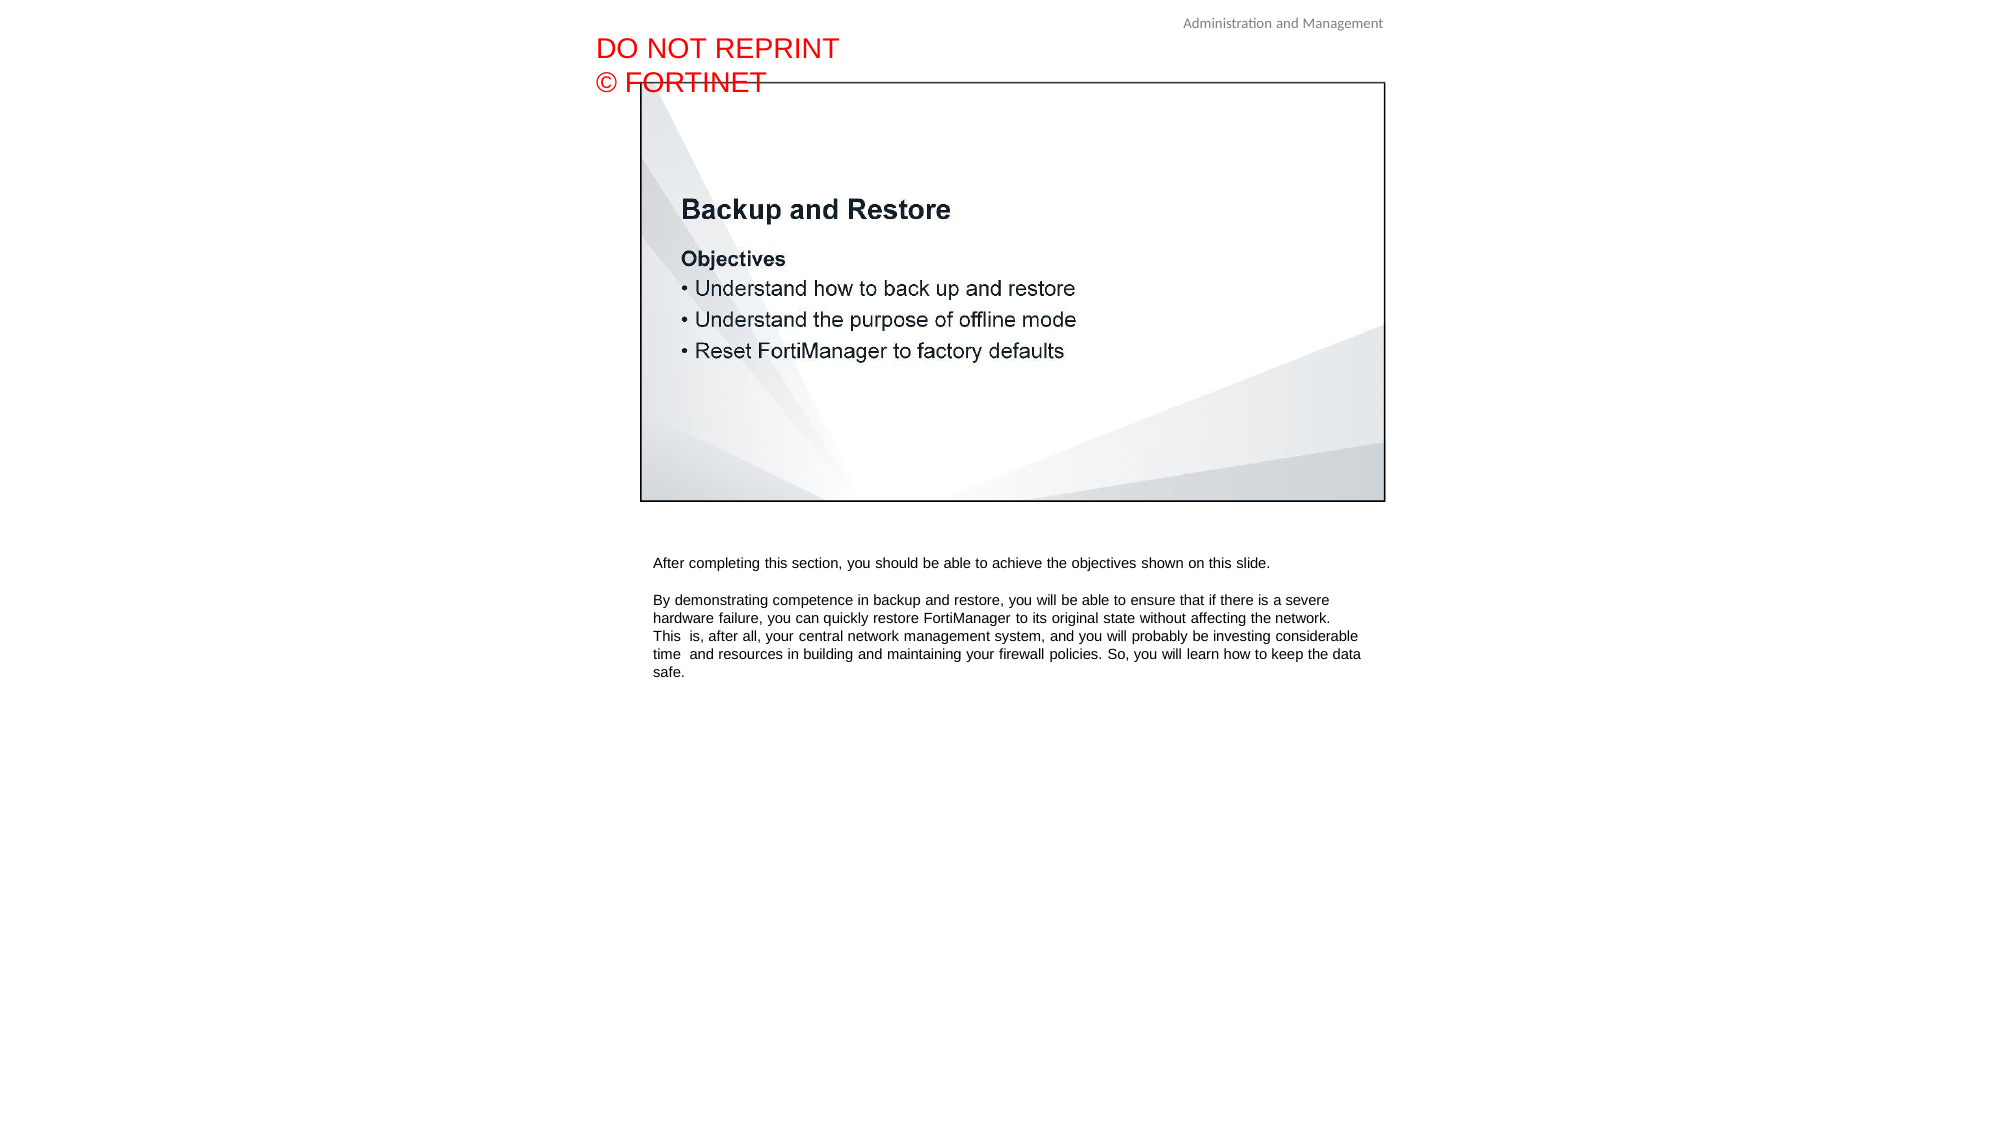

Administration and Management
DO NOT REPRINT
© FORTINET
After completing this section, you should be able to achieve the objectives shown on this slide.
By demonstrating competence in backup and restore, you will be able to ensure that if there is a severe hardware failure, you can quickly restore FortiManager to its original state without affecting the network. This is, after all, your central network management system, and you will probably be investing considerable time and resources in building and maintaining your firewall policies. So, you will learn how to keep the data safe.
FortiManager 6.2 Study Guide
1